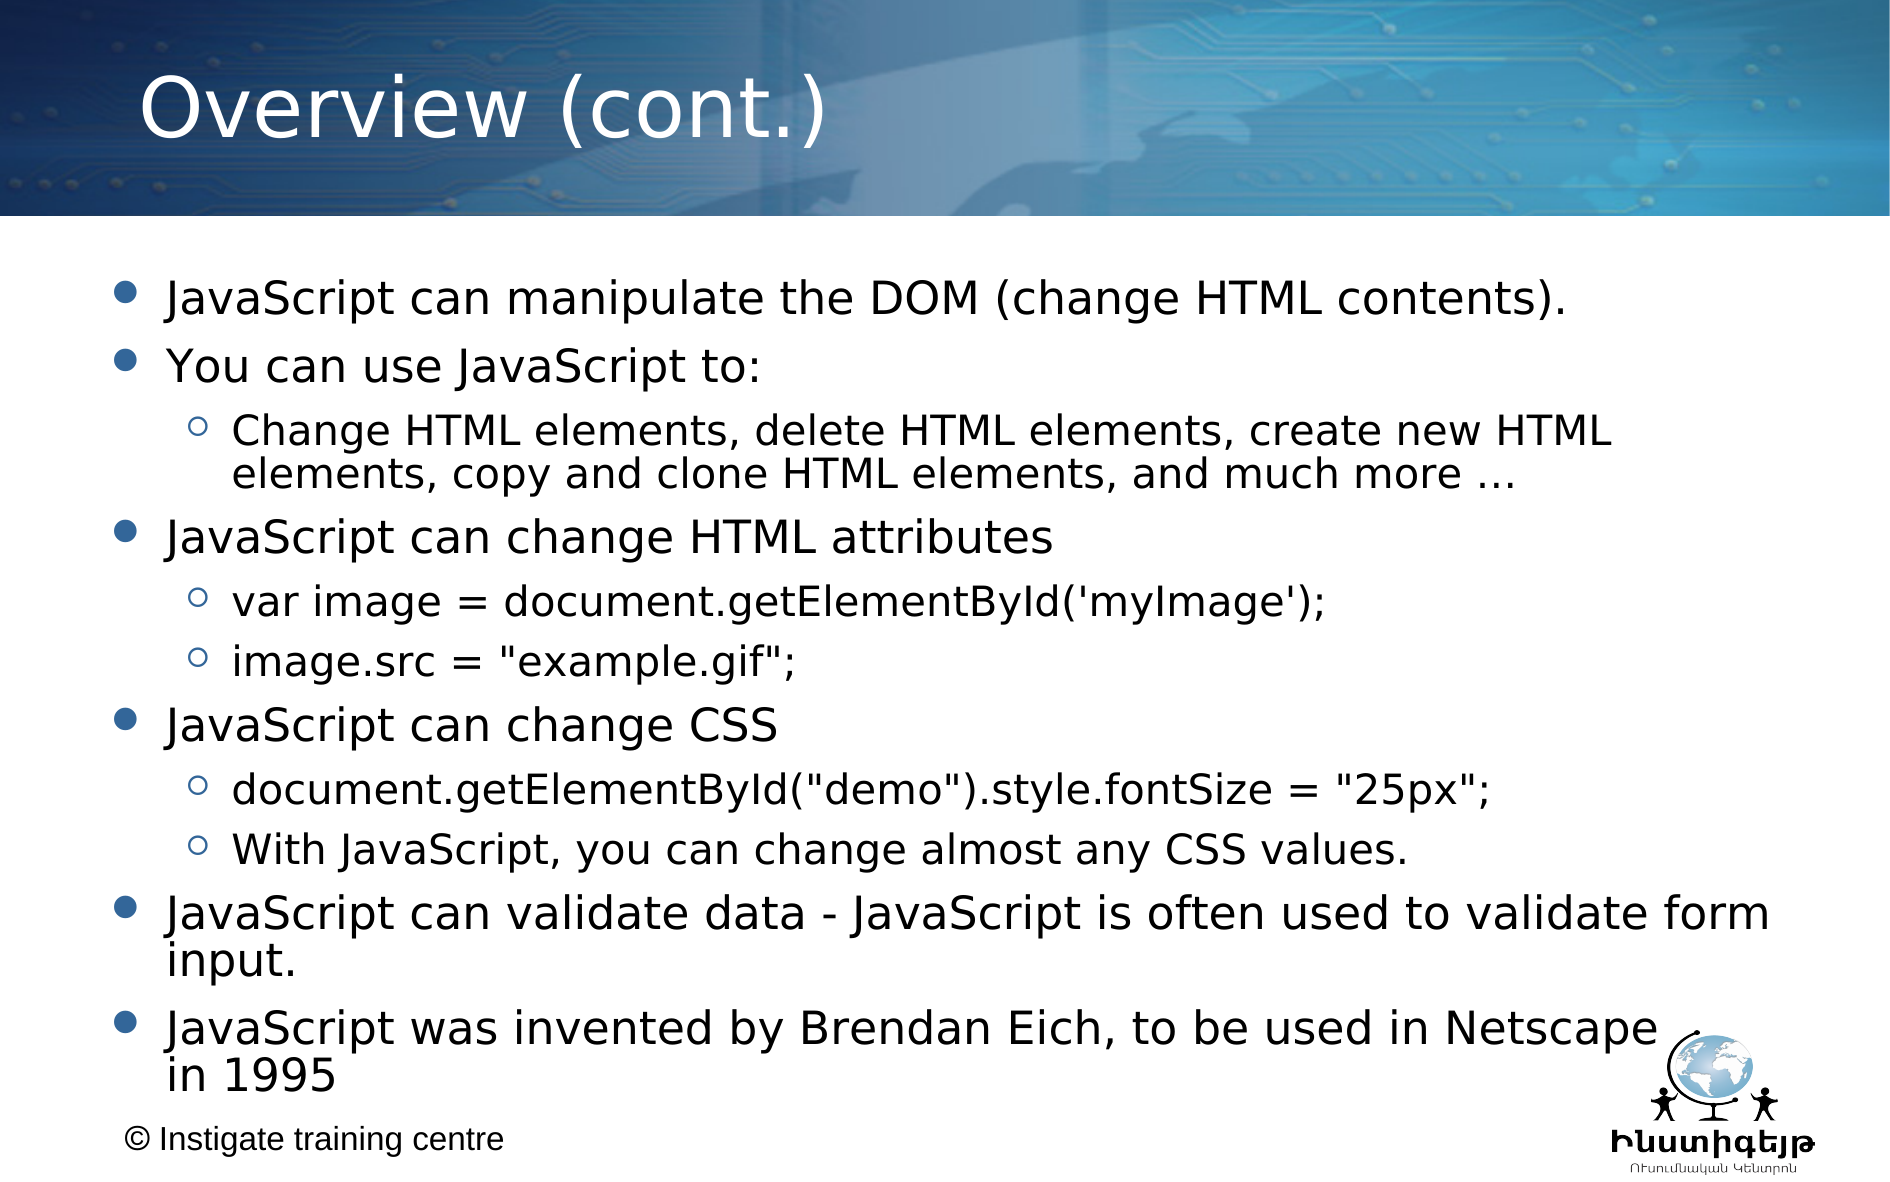

Overview (cont.)
# JavaScript can manipulate the DOM (change HTML contents).
You can use JavaScript to:
Change HTML elements, delete HTML elements, create new HTML elements, copy and clone HTML elements, and much more …
JavaScript can change HTML attributes
var image = document.getElementById('myImage');
image.src = "example.gif";
JavaScript can change CSS
document.getElementById("demo").style.fontSize = "25px";
With JavaScript, you can change almost any CSS values.
JavaScript can validate data - JavaScript is often used to validate form input.
JavaScript was invented by Brendan Eich, to be used in Netscape
in 1995